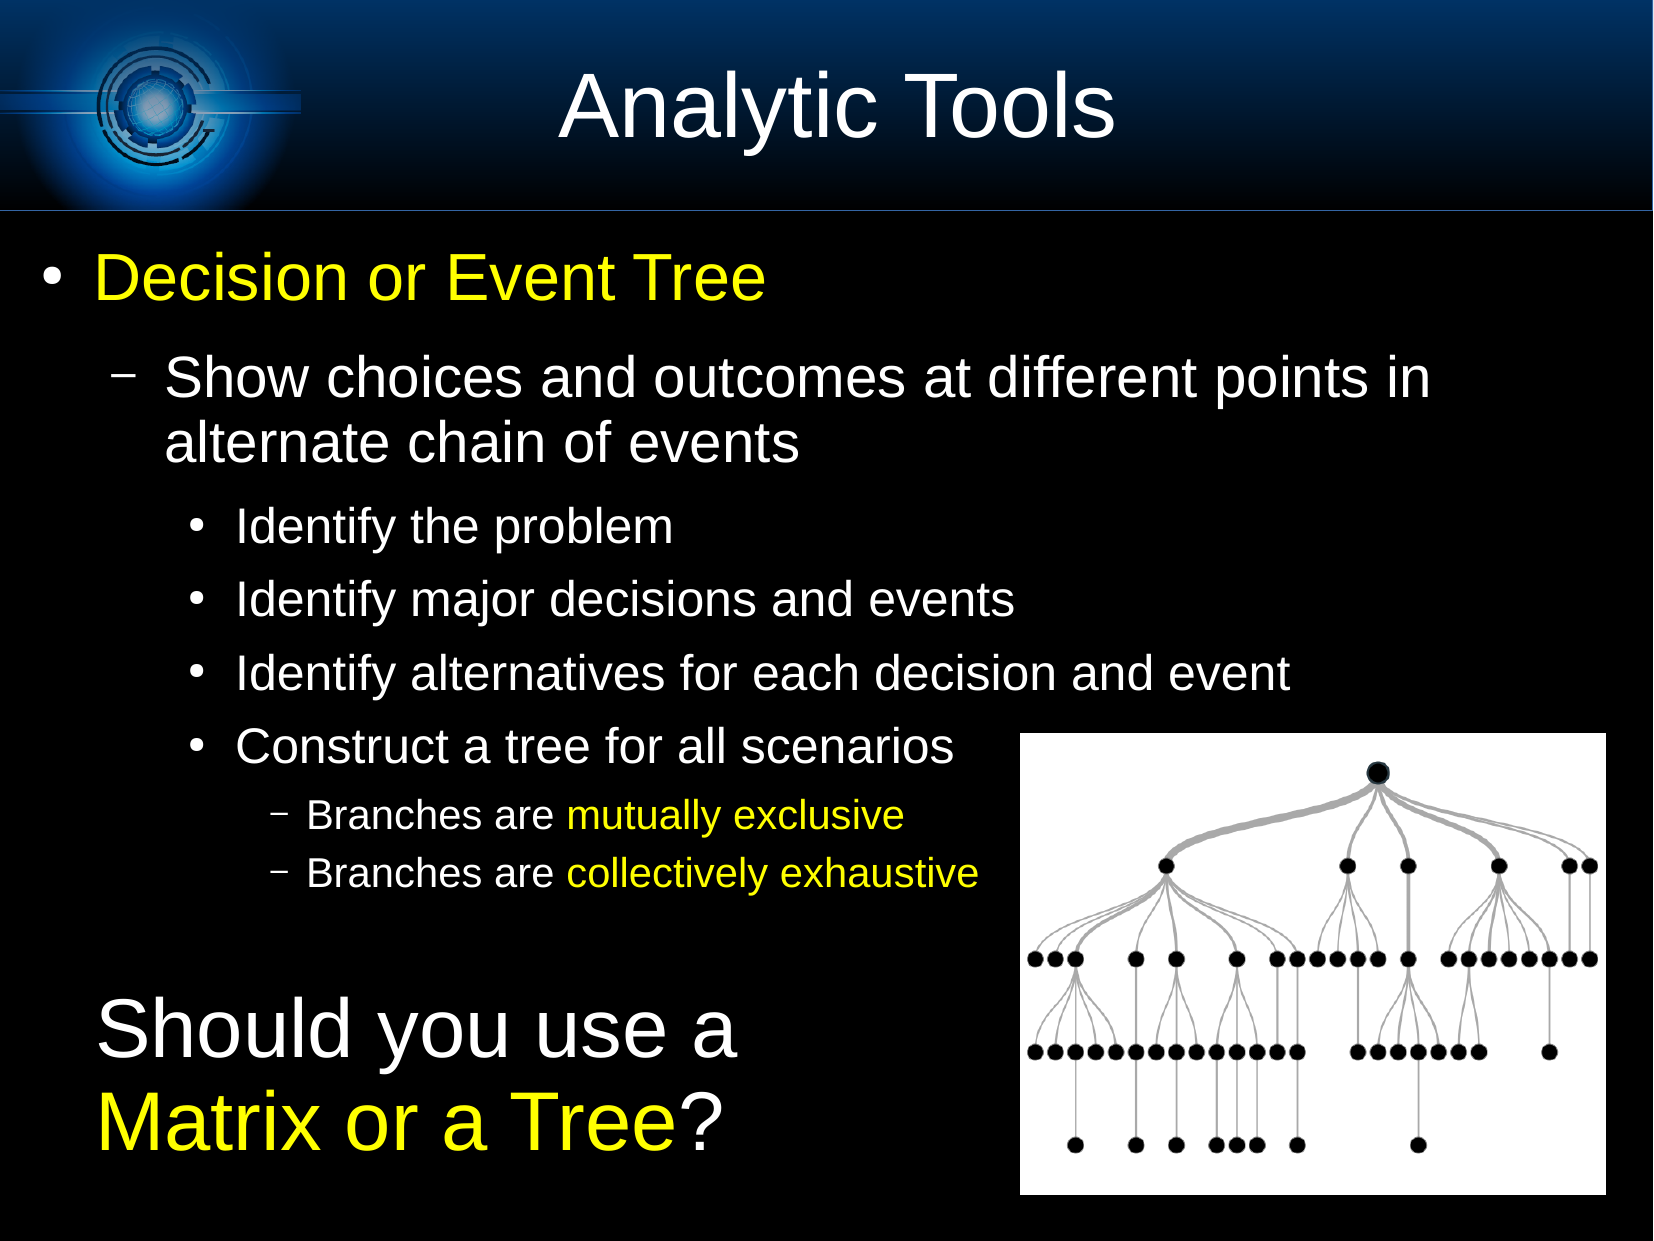

Analytic Tools
# Decision or Event Tree
Show choices and outcomes at different points in alternate chain of events
Identify the problem
Identify major decisions and events
Identify alternatives for each decision and event
Construct a tree for all scenarios
Branches are mutually exclusive
Branches are collectively exhaustive
Should you use a Matrix or a Tree?